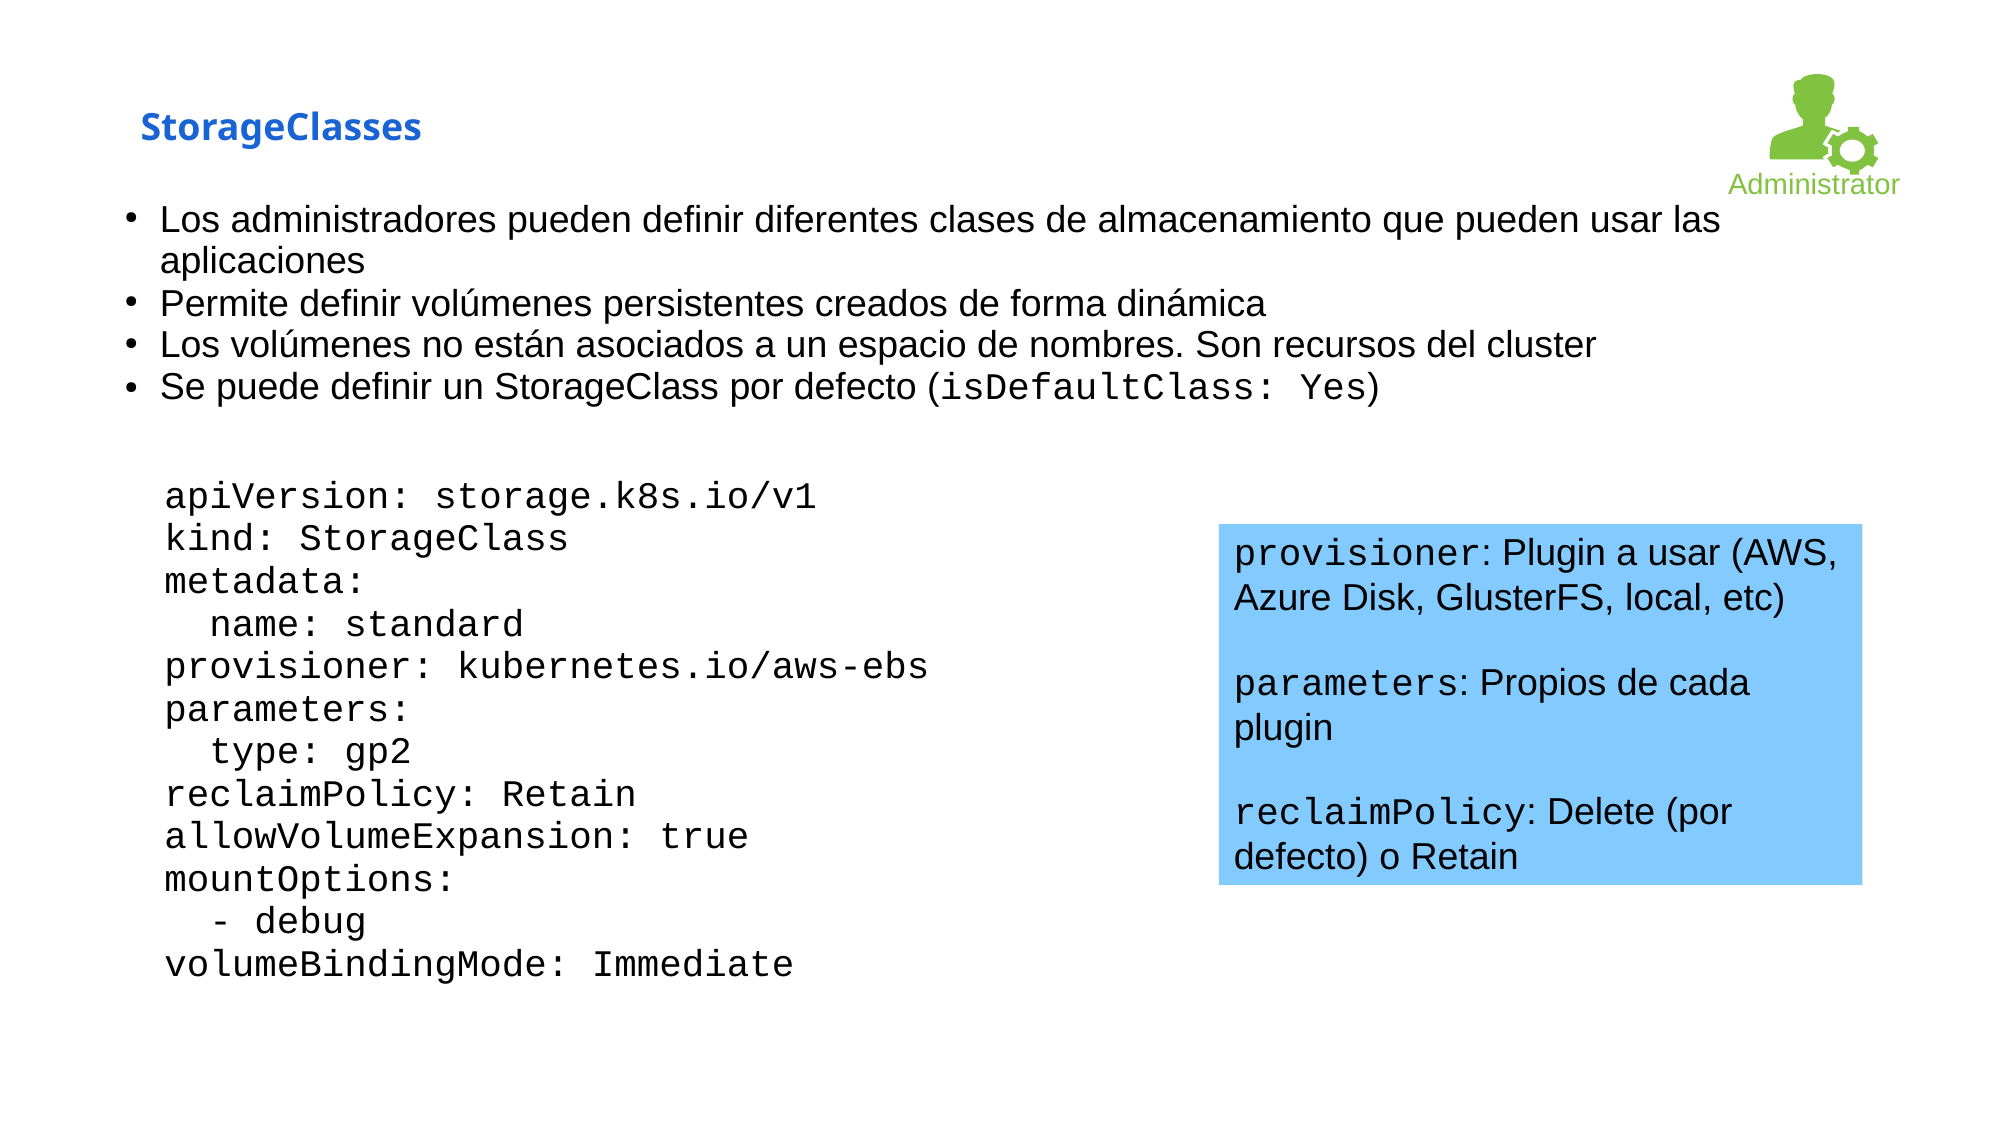

Administrator
StorageClasses
Los administradores pueden definir diferentes clases de almacenamiento que pueden usar las aplicaciones
Permite definir volúmenes persistentes creados de forma dinámica
Los volúmenes no están asociados a un espacio de nombres. Son recursos del cluster
Se puede definir un StorageClass por defecto (isDefaultClass: Yes)
apiVersion: storage.k8s.io/v1
kind: StorageClass
metadata:
 name: standard
provisioner: kubernetes.io/aws-ebs
parameters:
 type: gp2
reclaimPolicy: Retain
allowVolumeExpansion: true
mountOptions:
 - debug
volumeBindingMode: Immediate
provisioner: Plugin a usar (AWS, Azure Disk, GlusterFS, local, etc)
parameters: Propios de cada plugin
reclaimPolicy: Delete (por defecto) o Retain